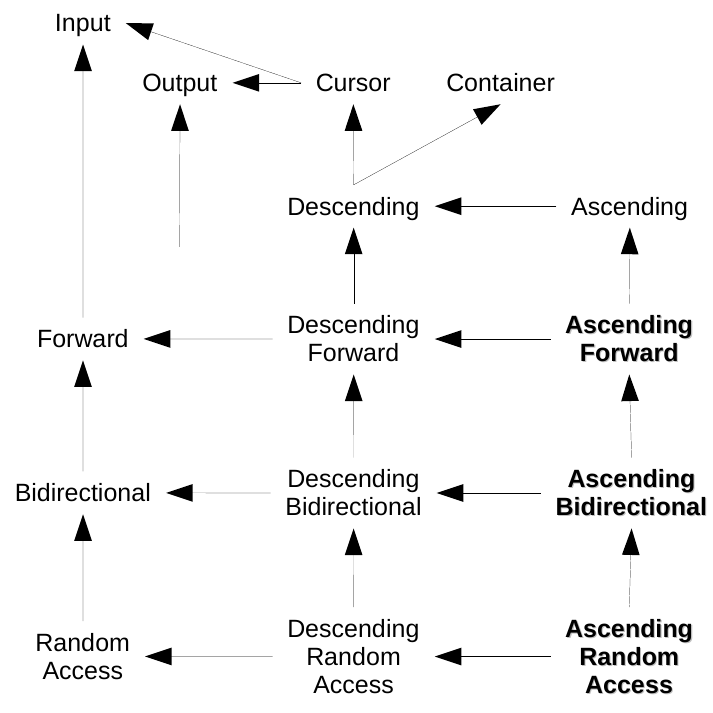

Input
Output
Cursor
Container
Descending
Ascending
Descending
Forward
Ascending
Forward
Forward
Descending
Bidirectional
Ascending
Bidirectional
Bidirectional
Descending
Random
Access
Ascending
Random
Access
Random
Access